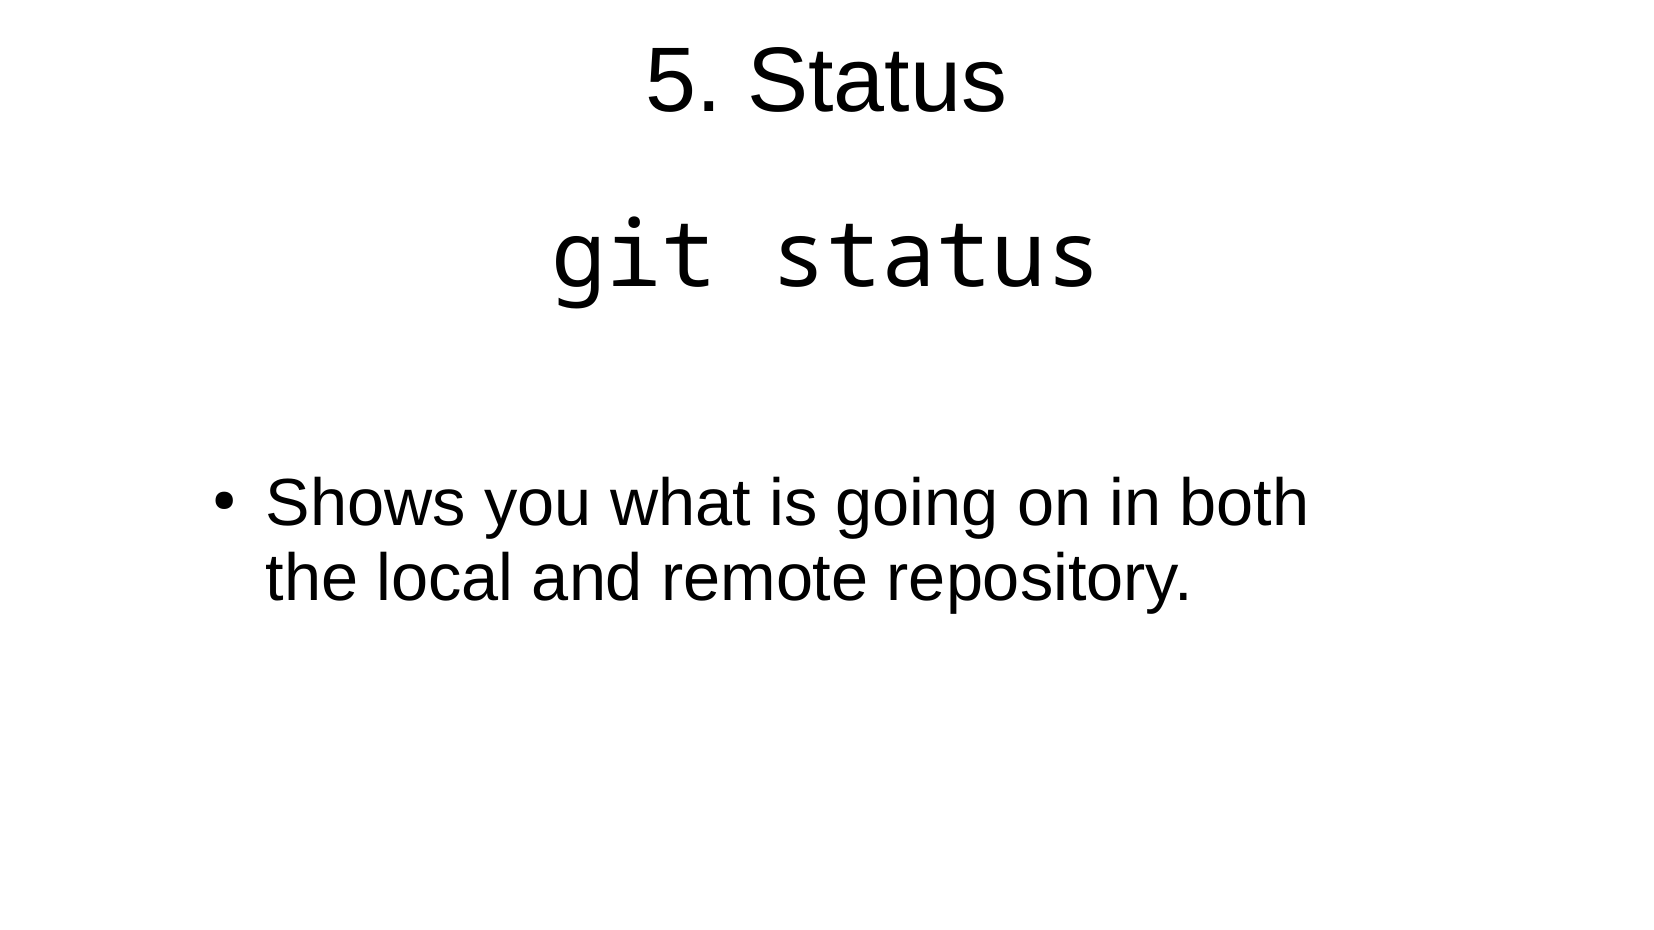

# 5. Status
git status
Shows you what is going on in both the local and remote repository.